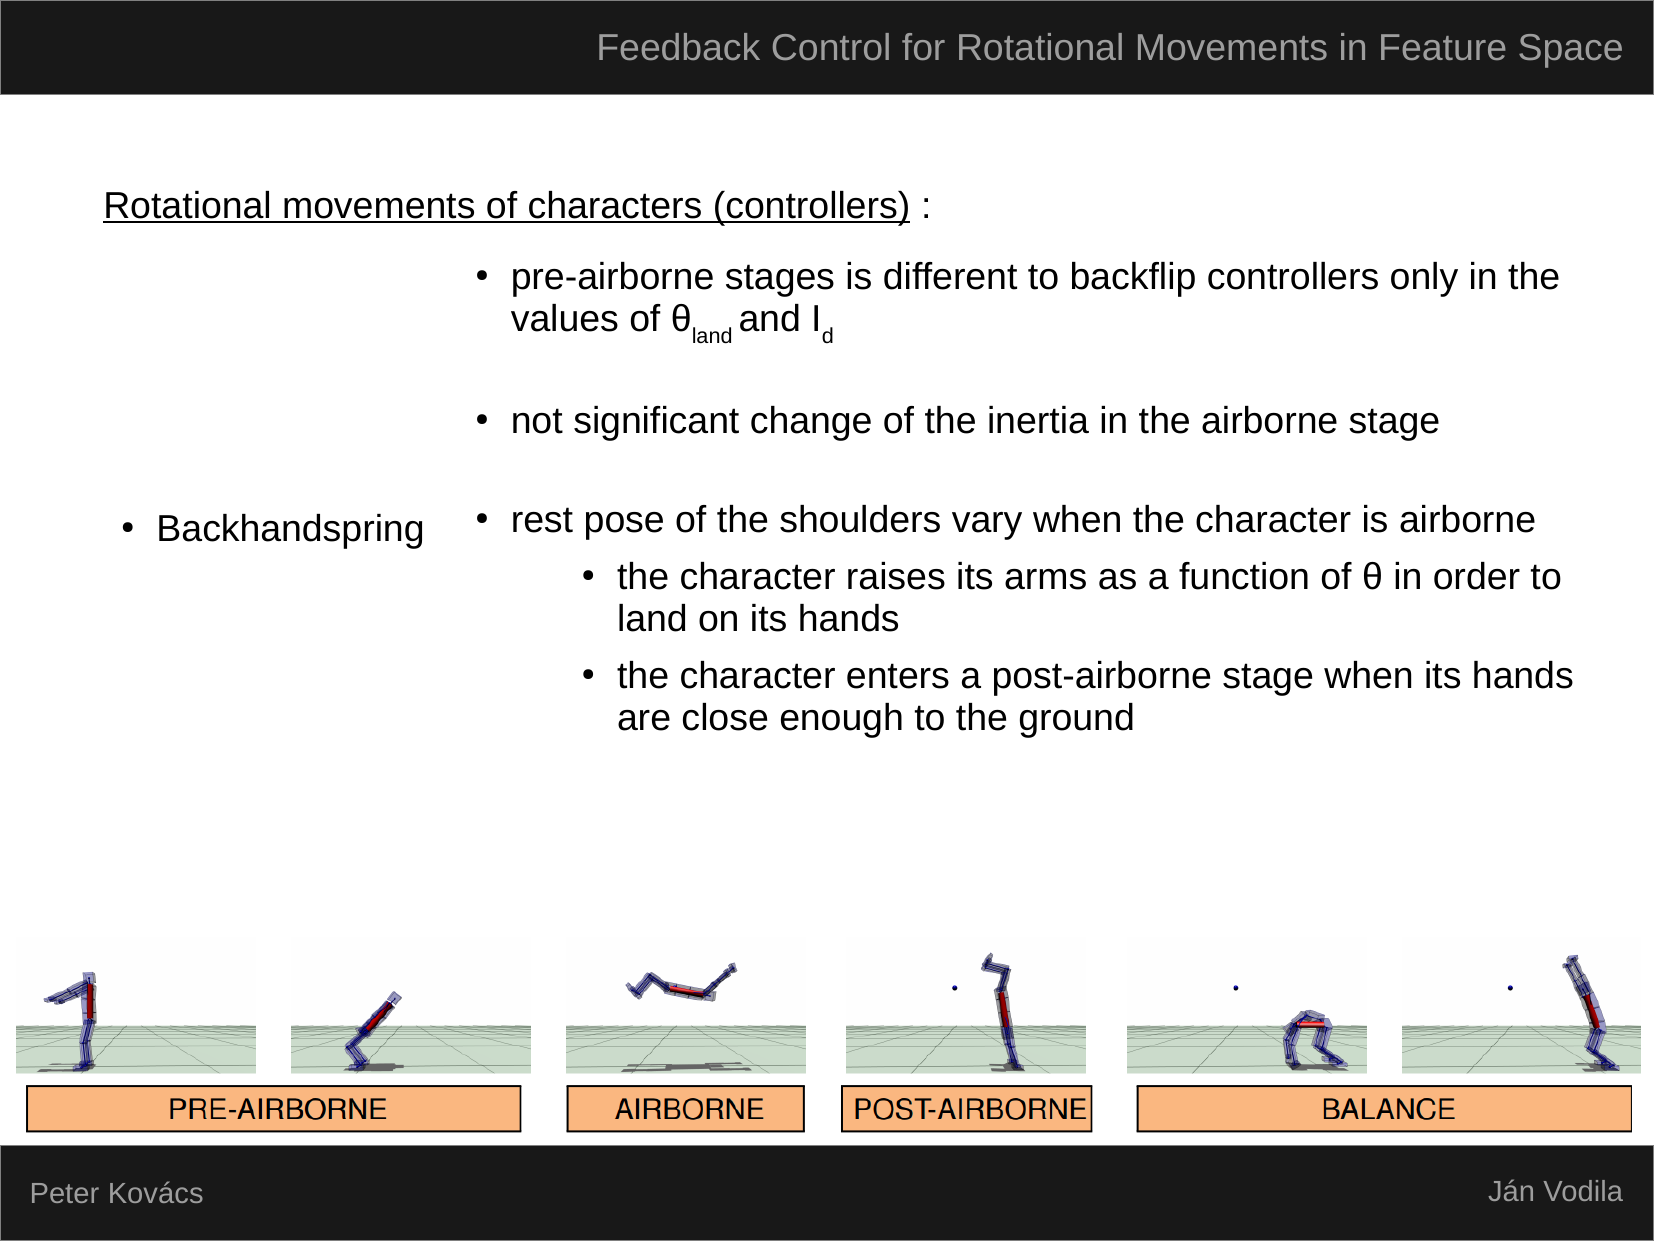

# Feedback Control for Rotational Movements in Feature Space
Rotational movements of characters (controllers) :
Backhandspring
pre-airborne stages is different to backflip controllers only in the values of θland and Id
not significant change of the inertia in the airborne stage
rest pose of the shoulders vary when the character is airborne
the character raises its arms as a function of θ in order to land on its hands
the character enters a post-airborne stage when its hands are close enough to the ground
Ján Vodila
Peter Kovács